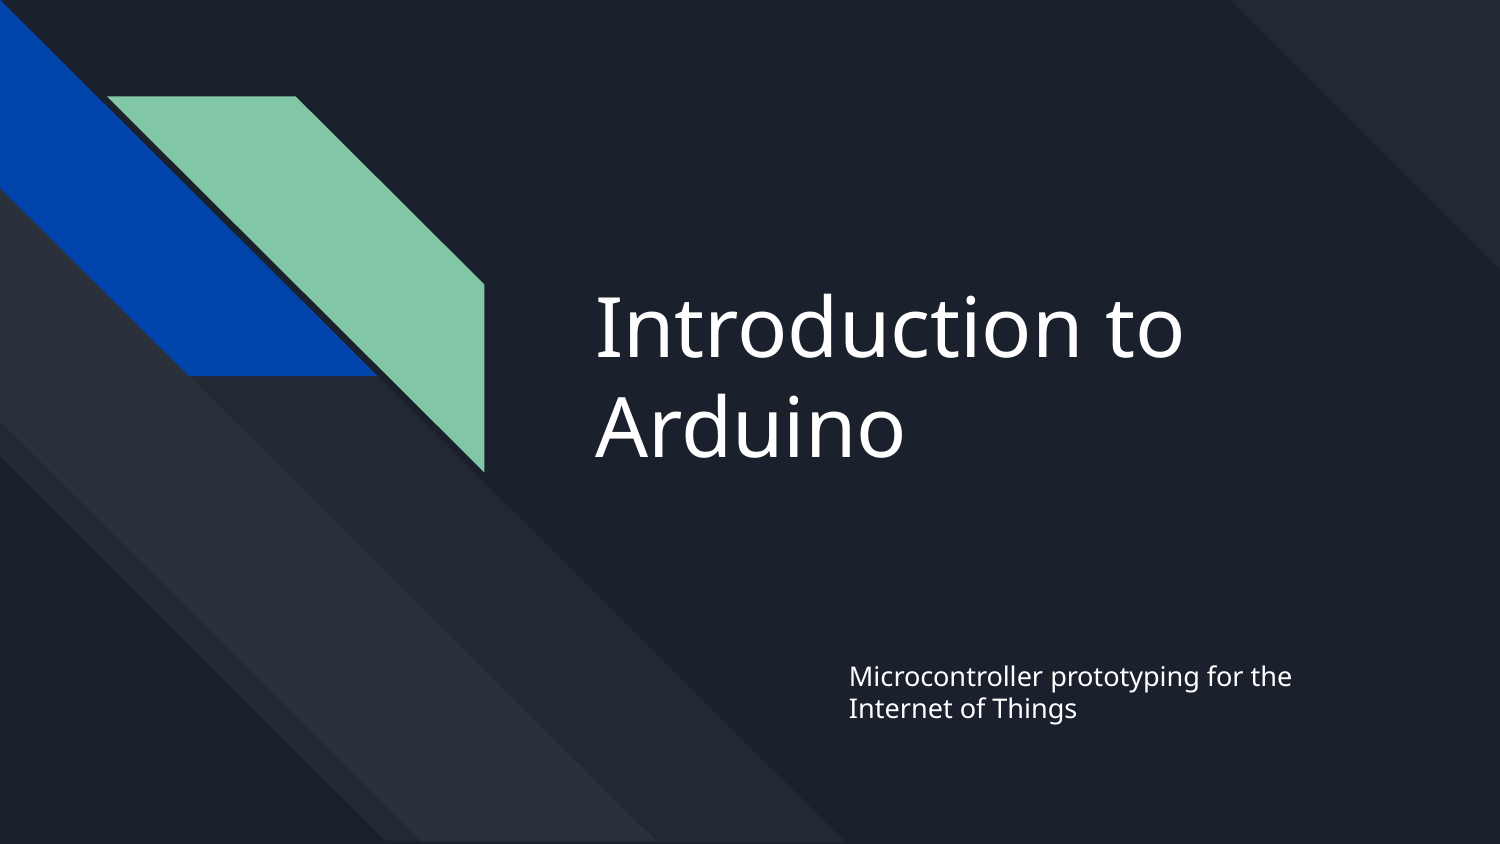

# Introduction to Arduino
Microcontroller prototyping for the Internet of Things